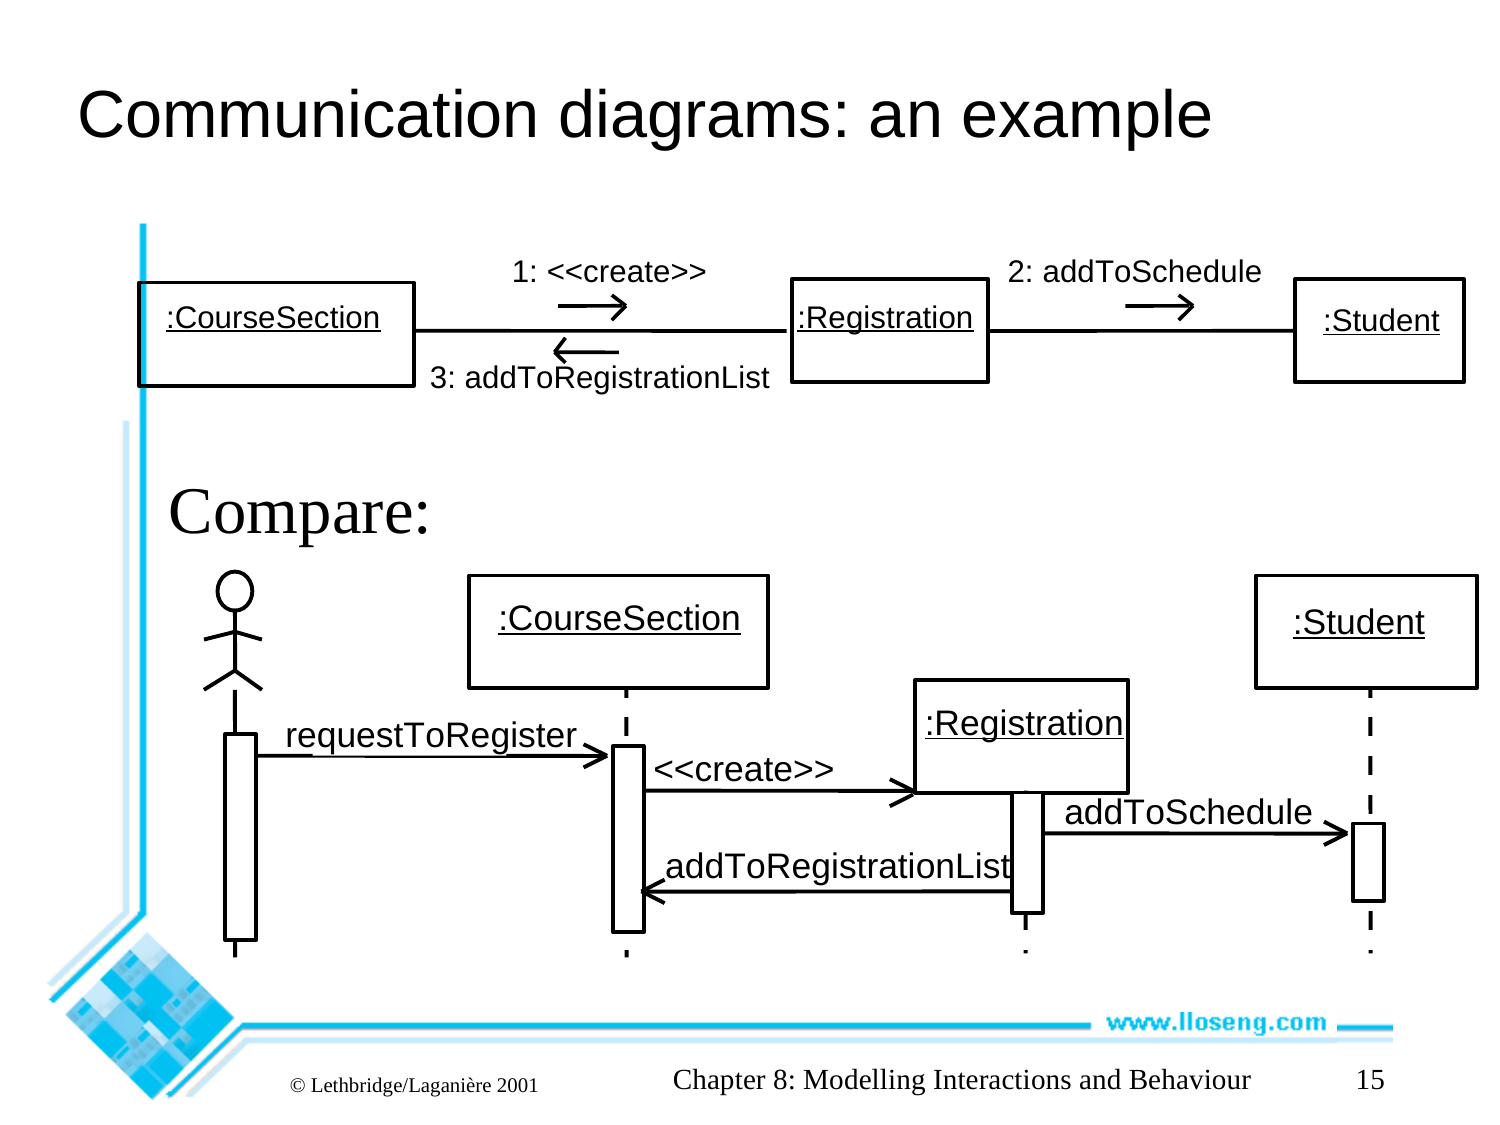

# Communication diagrams: an example
1: <<create>>
2: addToSchedule
:Registration
:Student
:CourseSection
3: addToRegistrationList
Compare:
:CourseSection
:Student
:Registration
requestToRegister
<<create>>
addToSchedule
addToRegistrationList
Chapter 8: Modelling Interactions and Behaviour
© Lethbridge/Laganière 2001